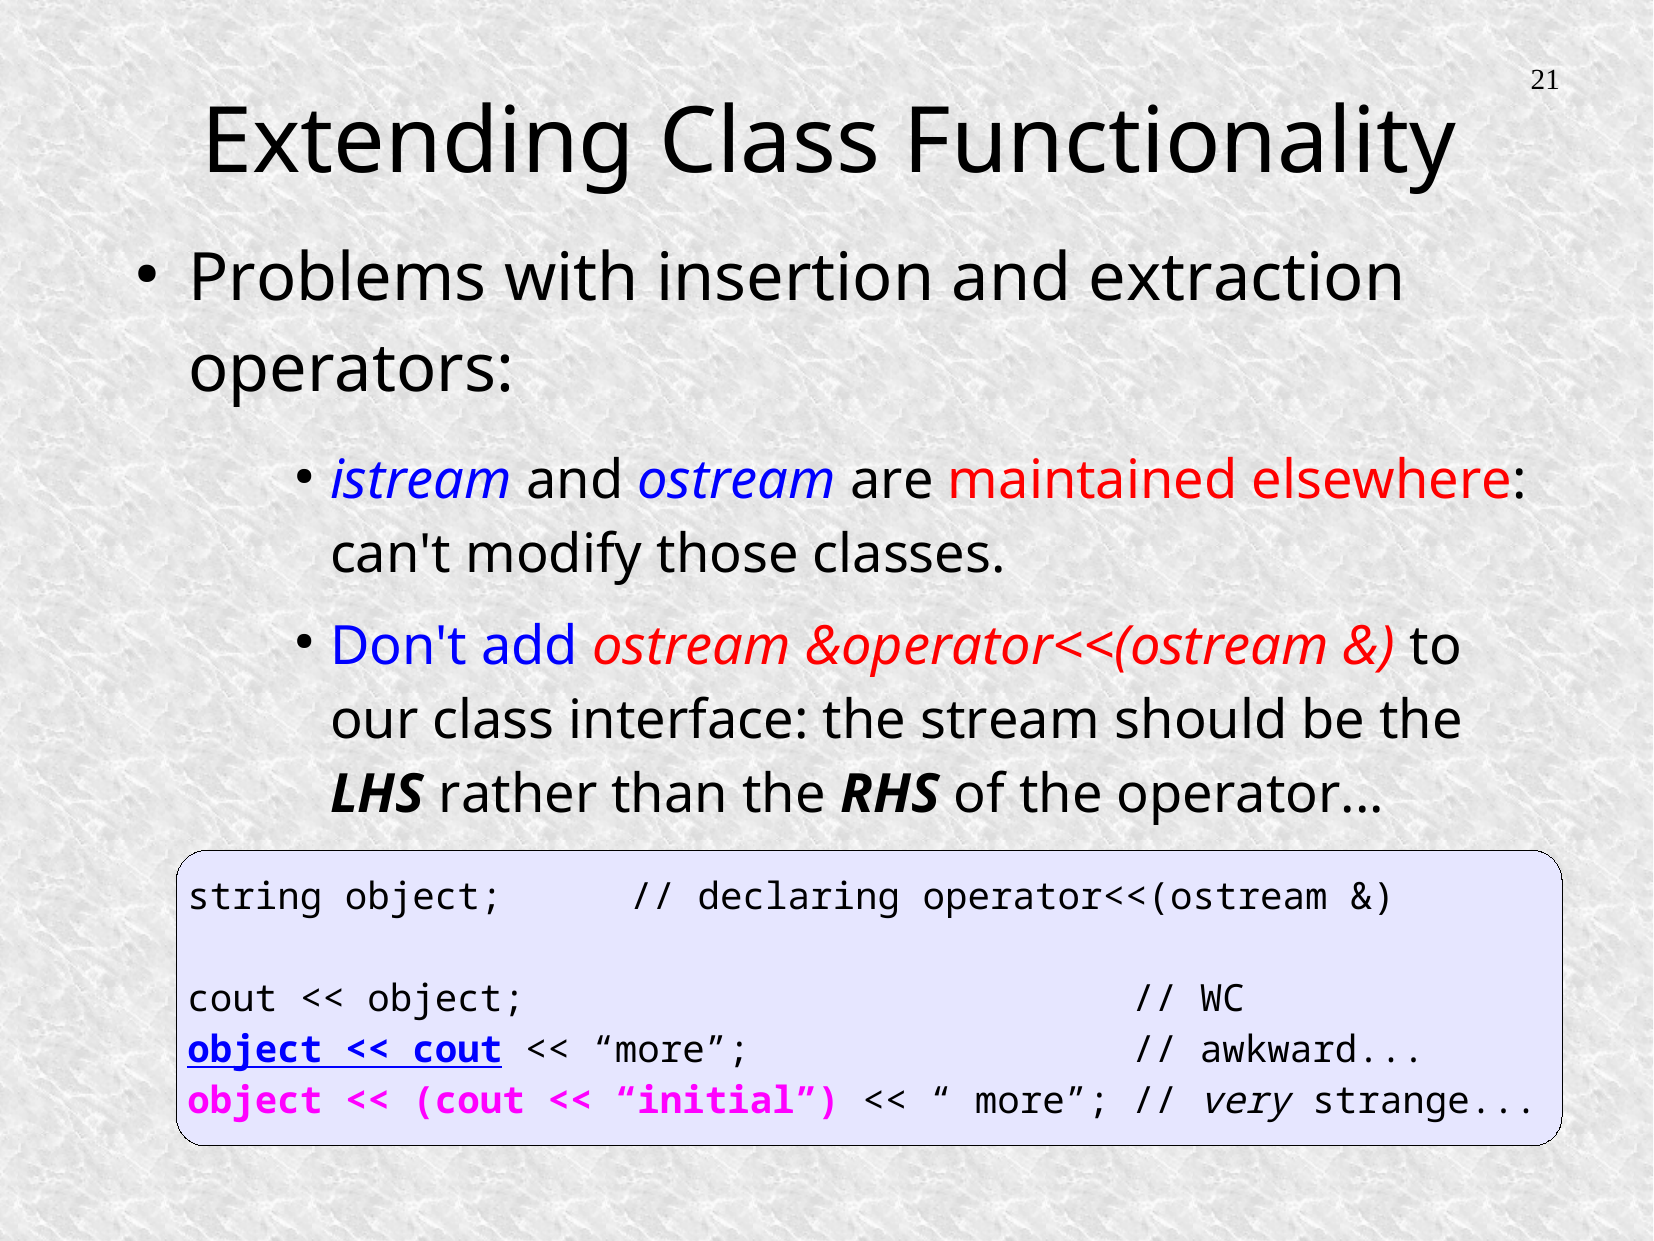

# Extending Class Functionality
21
Problems with insertion and extraction operators:
istream and ostream are maintained elsewhere: can't modify those classes.
Don't add ostream &operator<<(ostream &) to our class interface: the stream should be the LHS rather than the RHS of the operator...
string object;		// declaring operator<<(ostream &)
cout << object; // WC
object << cout << “more”; // awkward...
object << (cout << “initial”) << “ more”; // very strange...